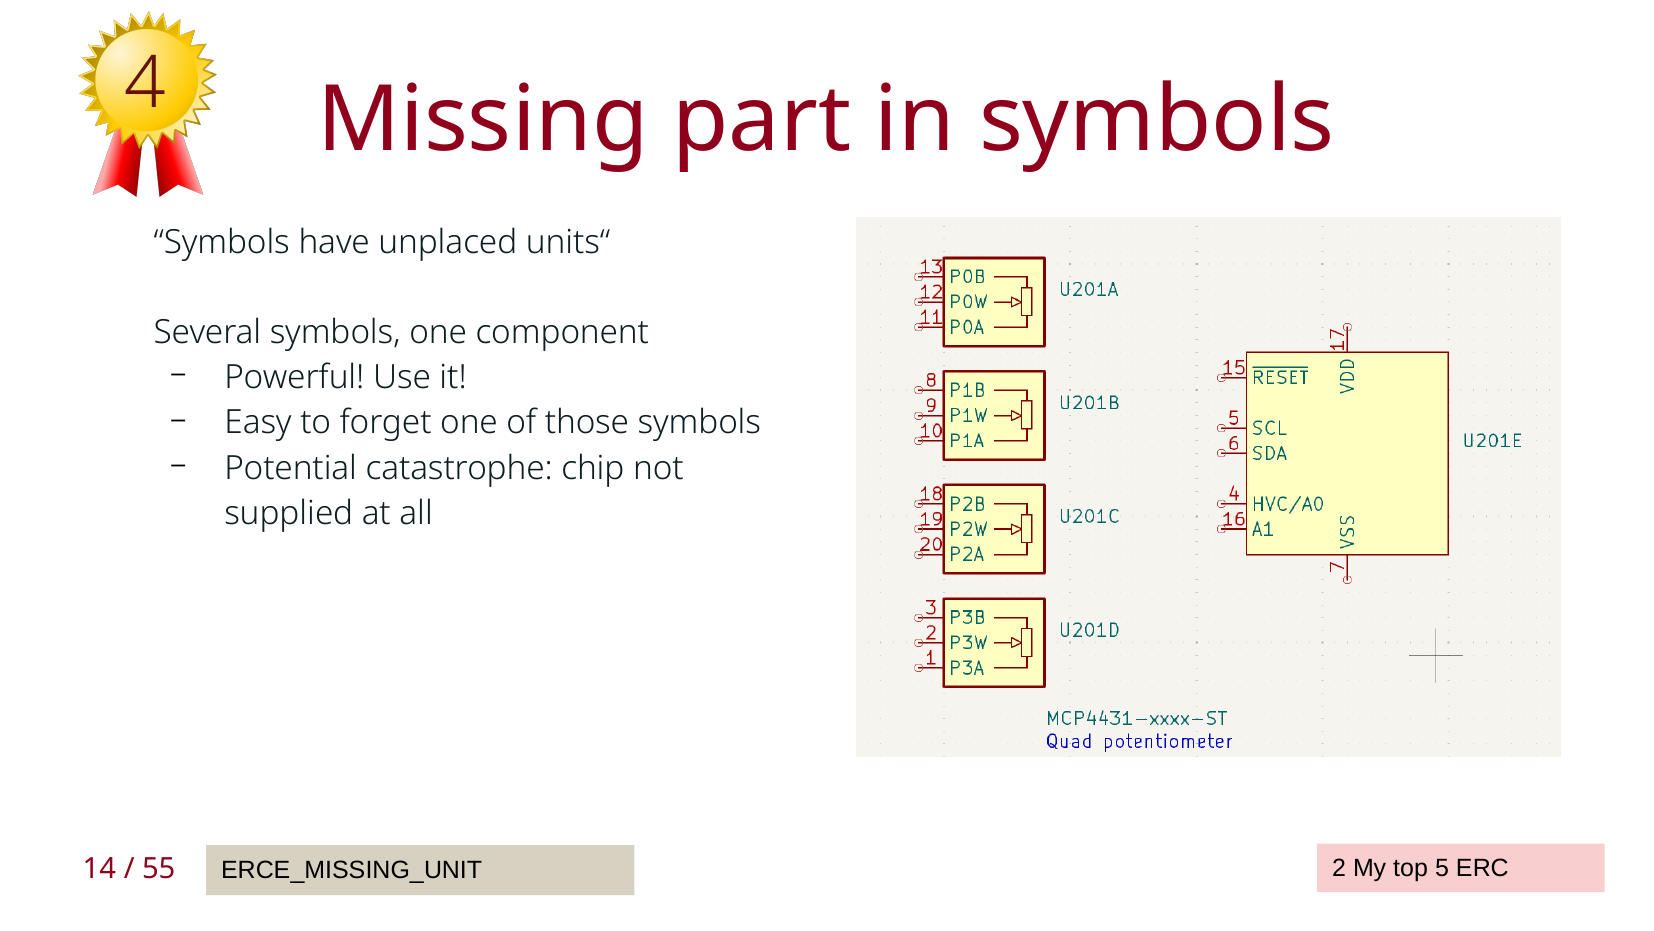

4
# Missing part in symbols
“Symbols have unplaced units“
Several symbols, one component
Powerful! Use it!
Easy to forget one of those symbols
Potential catastrophe: chip not supplied at all
2 My top 5 ERC
ERCE_MISSING_UNIT
14